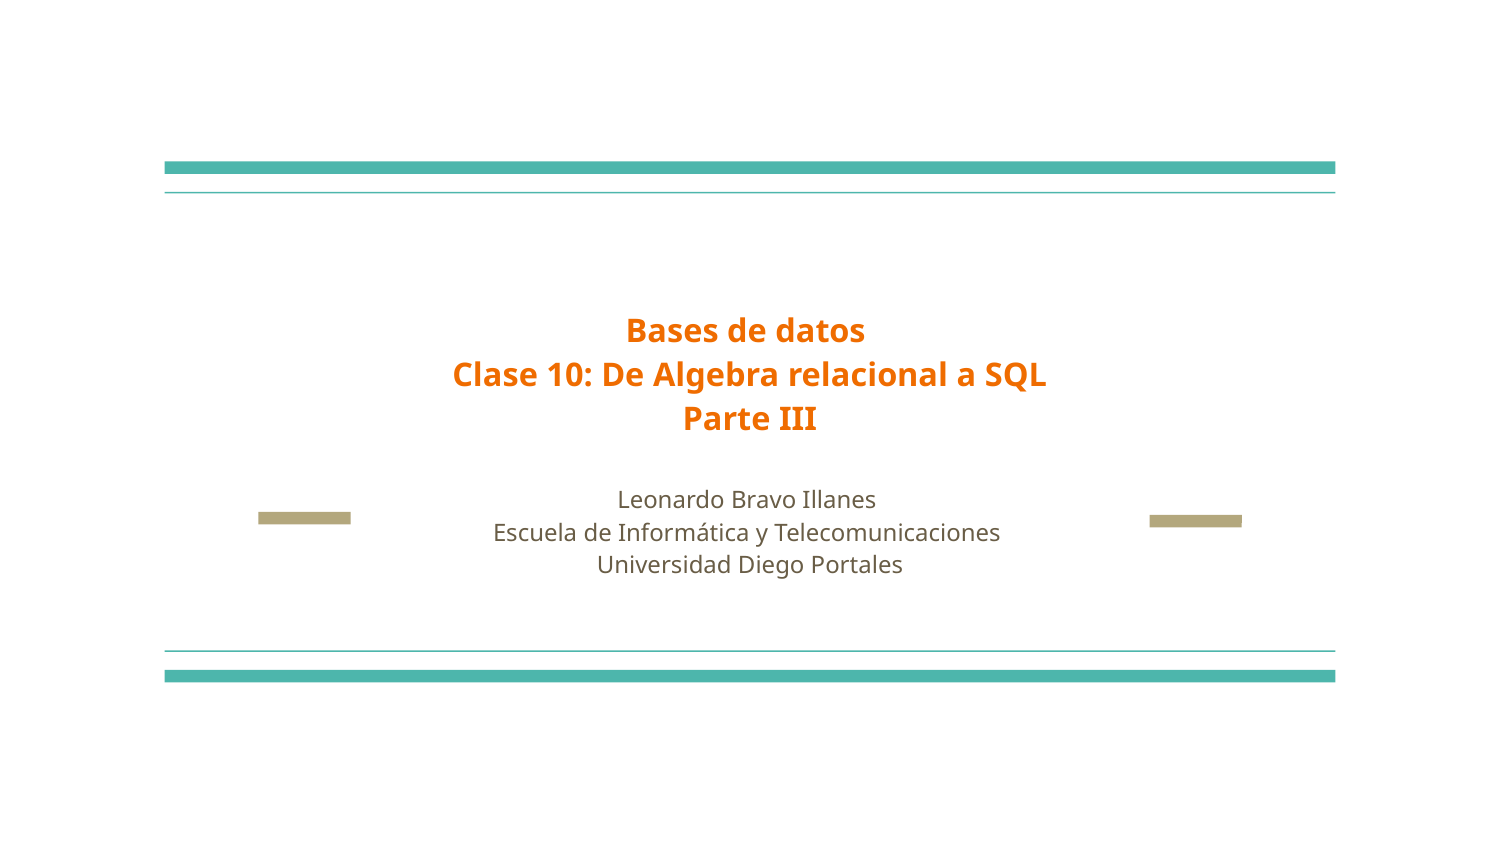

# Bases de datos Clase 10: De Algebra relacional a SQL Parte III
Leonardo Bravo Illanes
Escuela de Informática y Telecomunicaciones
Universidad Diego Portales